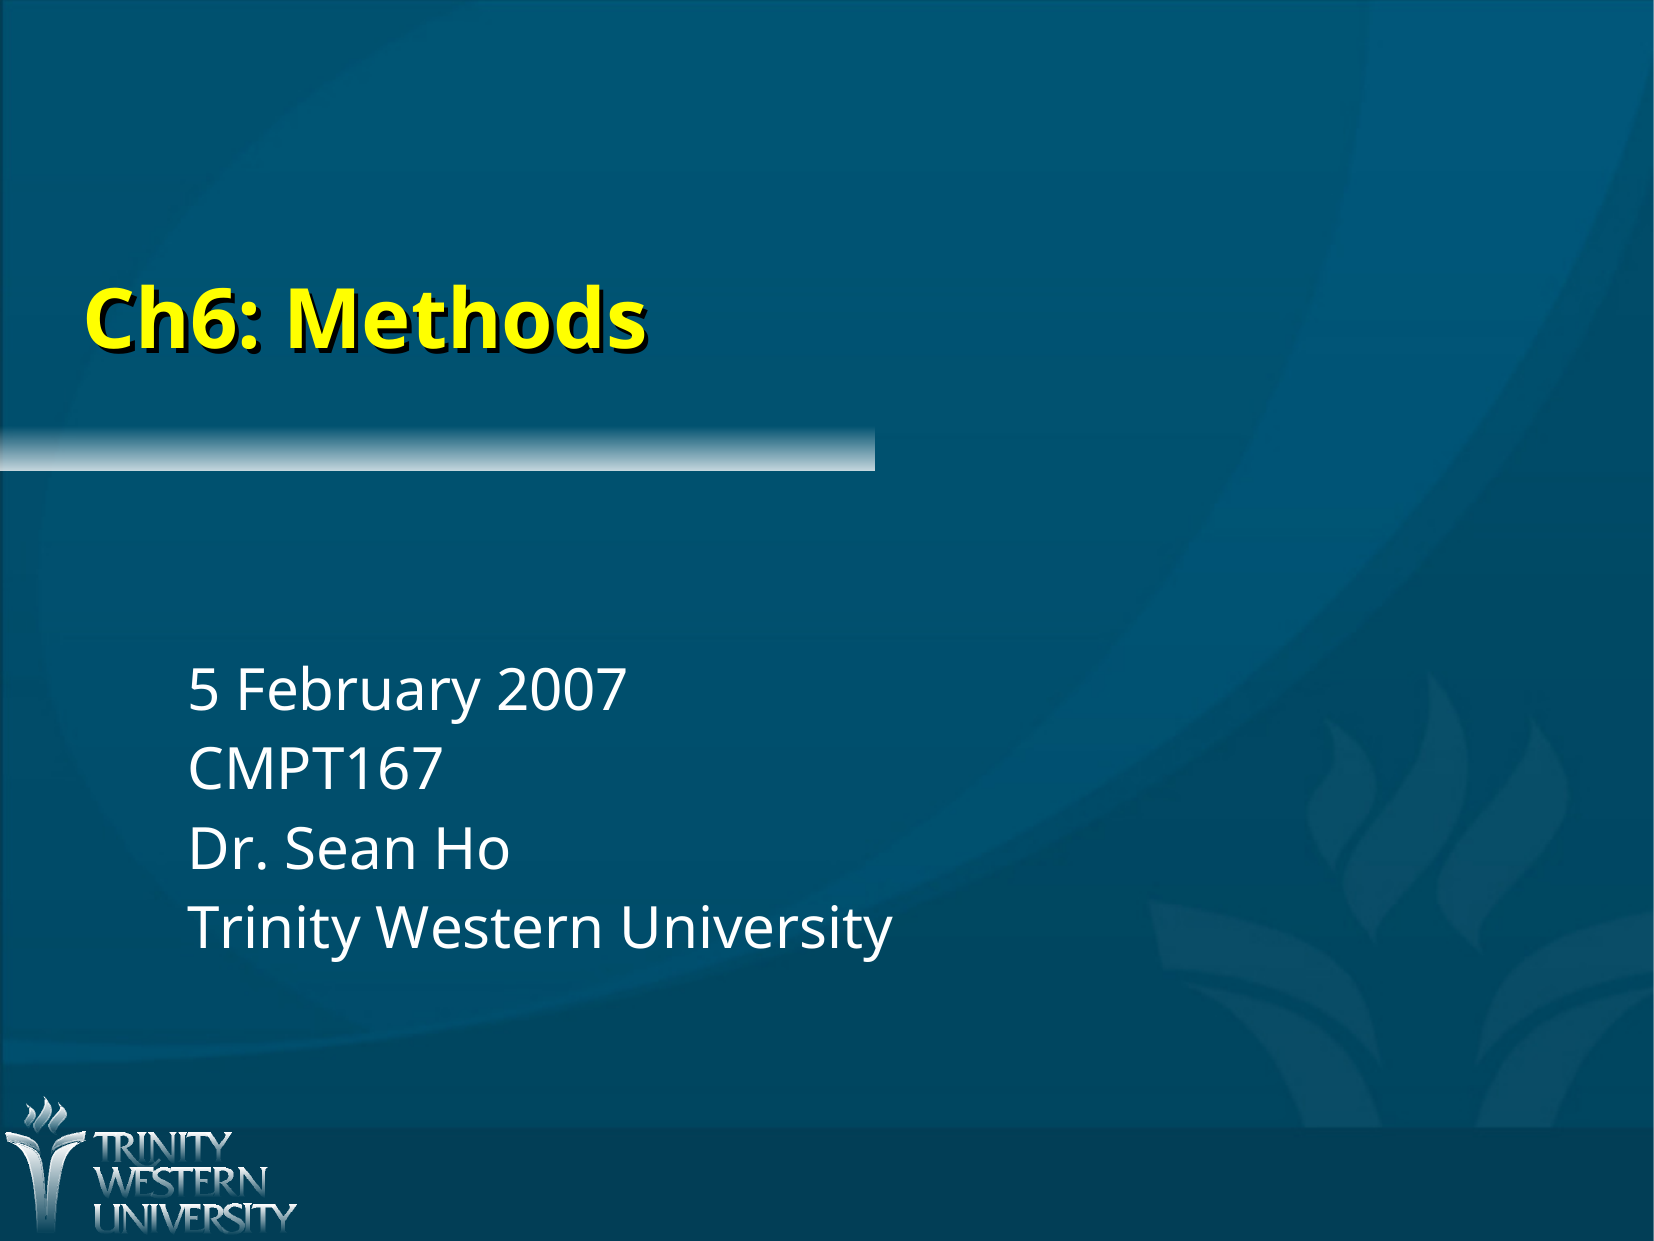

# Ch6: Methods
5 February 2007
CMPT167
Dr. Sean Ho
Trinity Western University